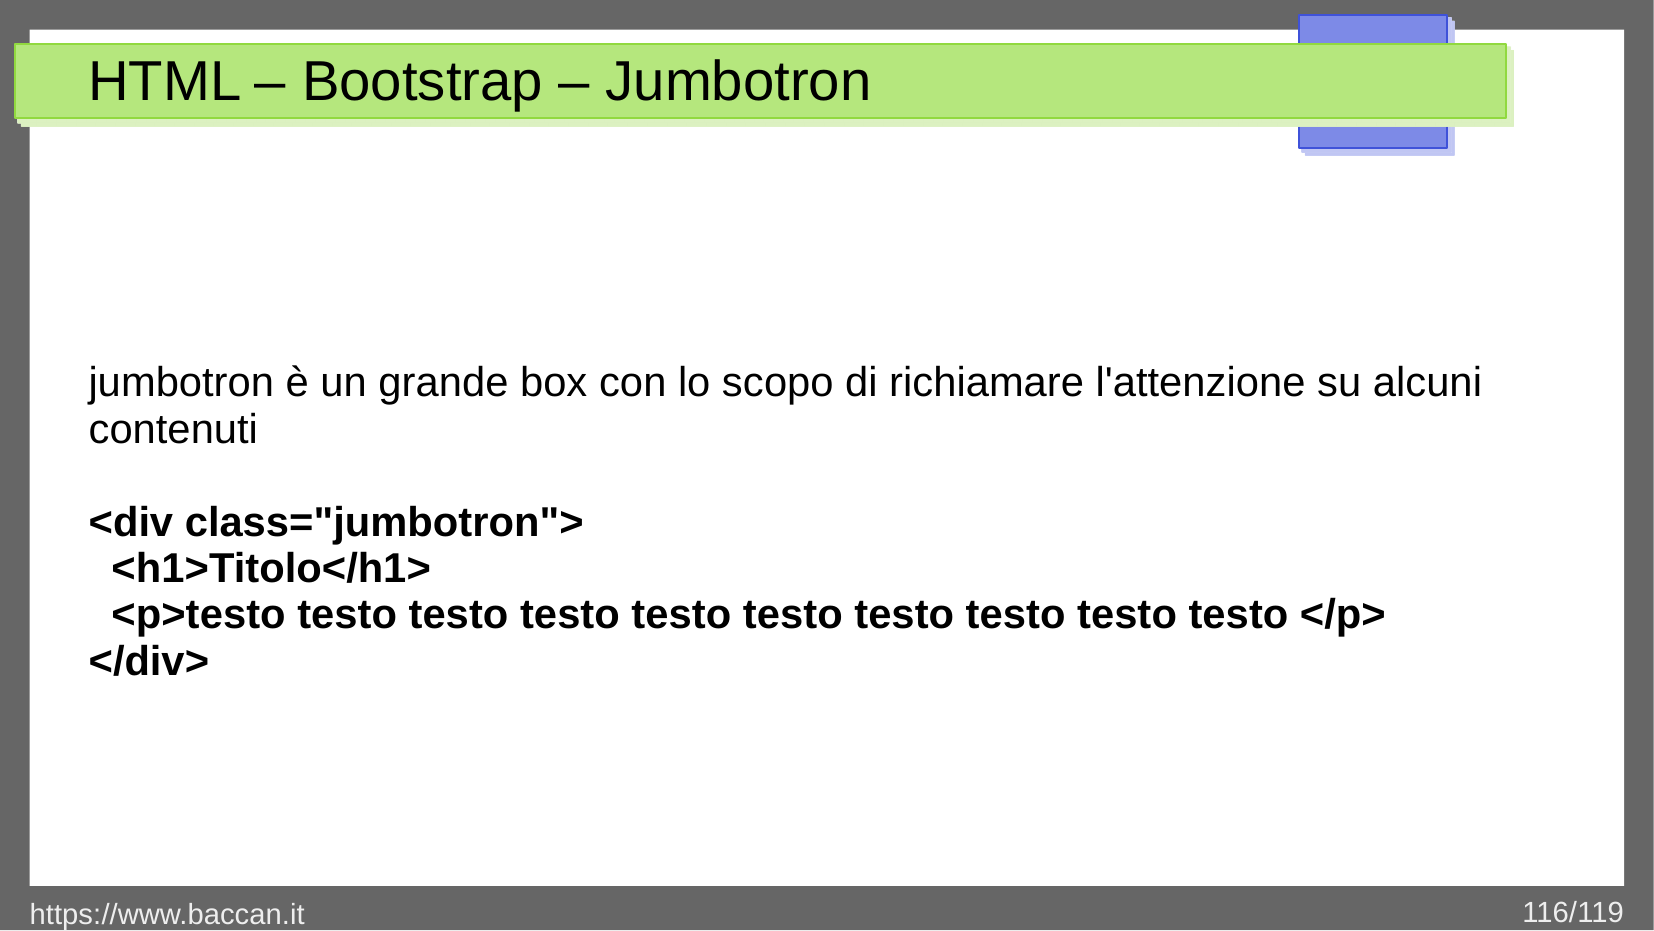

# HTML – Bootstrap – Jumbotron
jumbotron è un grande box con lo scopo di richiamare l'attenzione su alcuni contenuti
<div class="jumbotron">
 <h1>Titolo</h1>
 <p>testo testo testo testo testo testo testo testo testo testo </p>
</div>
116
https://www.baccan.it